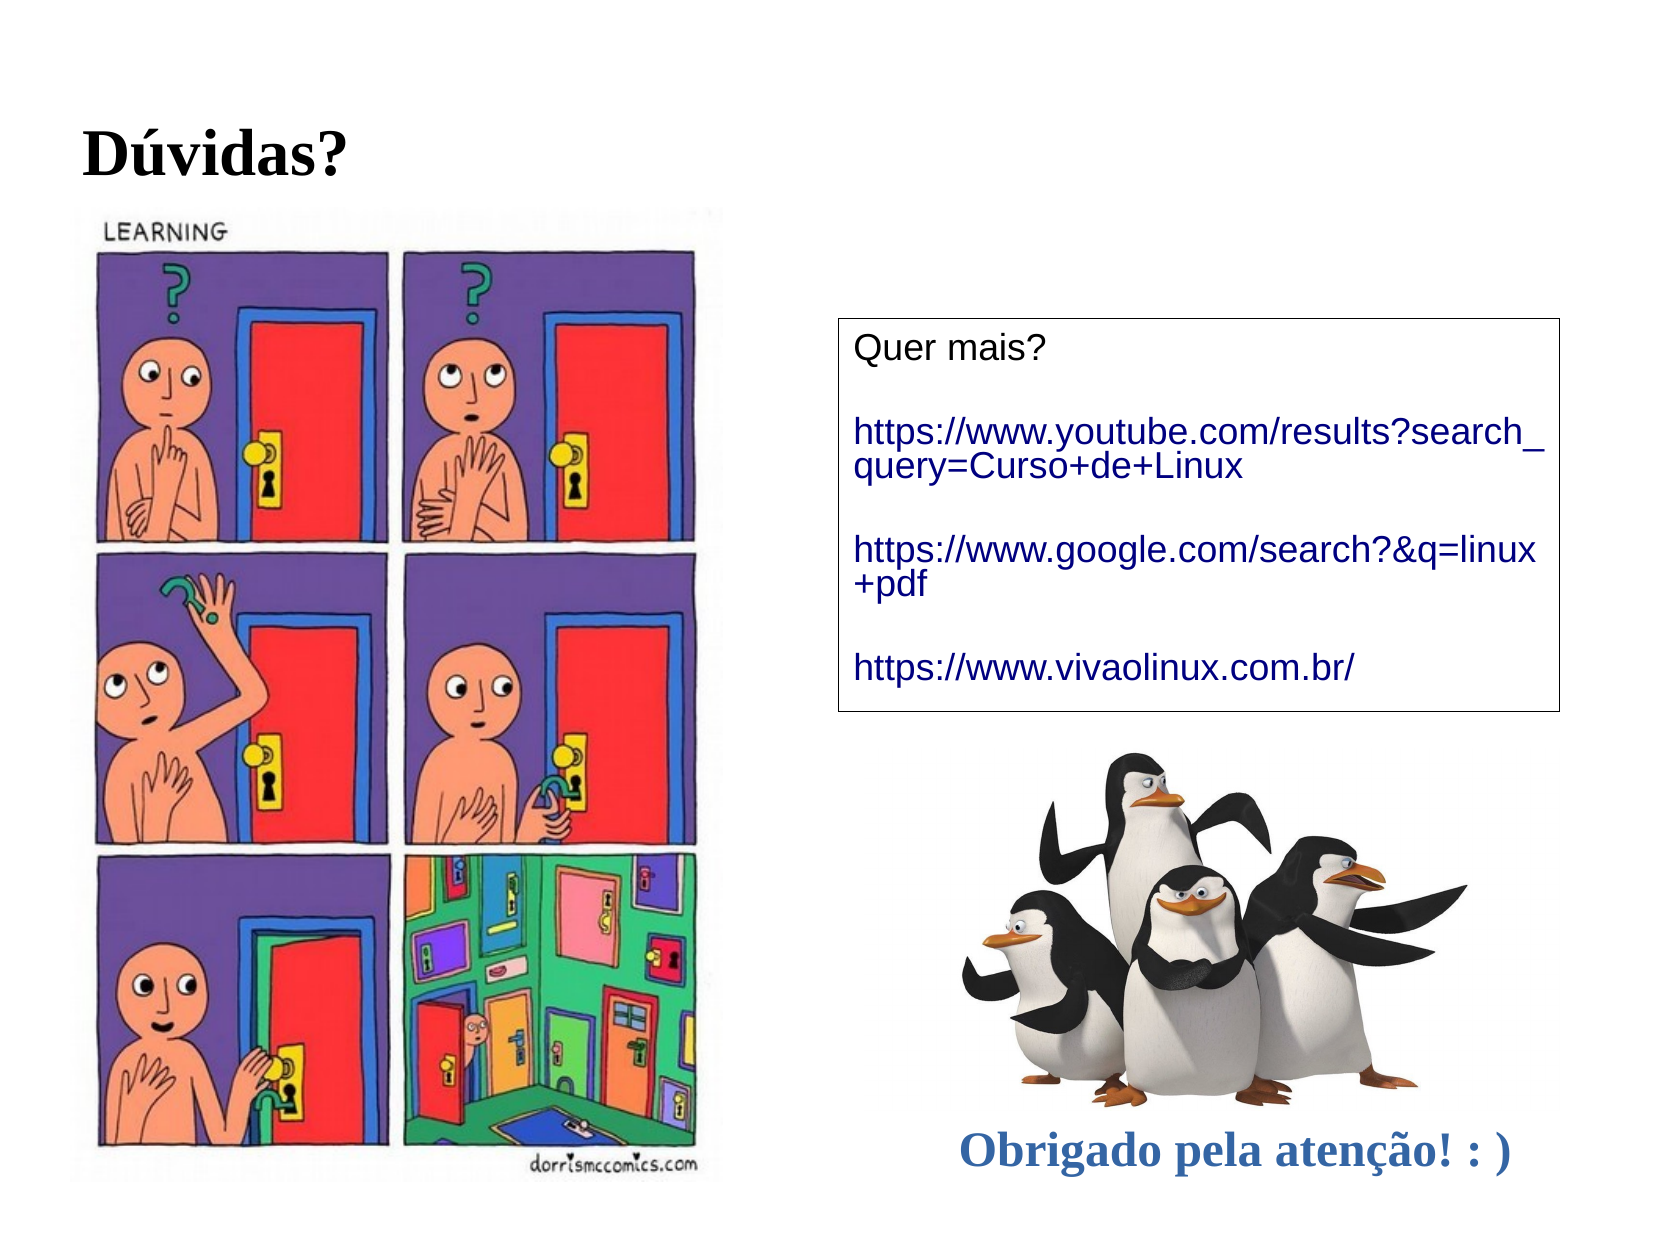

# Dúvidas?
Quer mais?
https://www.youtube.com/results?search_query=Curso+de+Linux
https://www.google.com/search?&q=linux+pdf
https://www.vivaolinux.com.br/
Obrigado pela atenção! : )